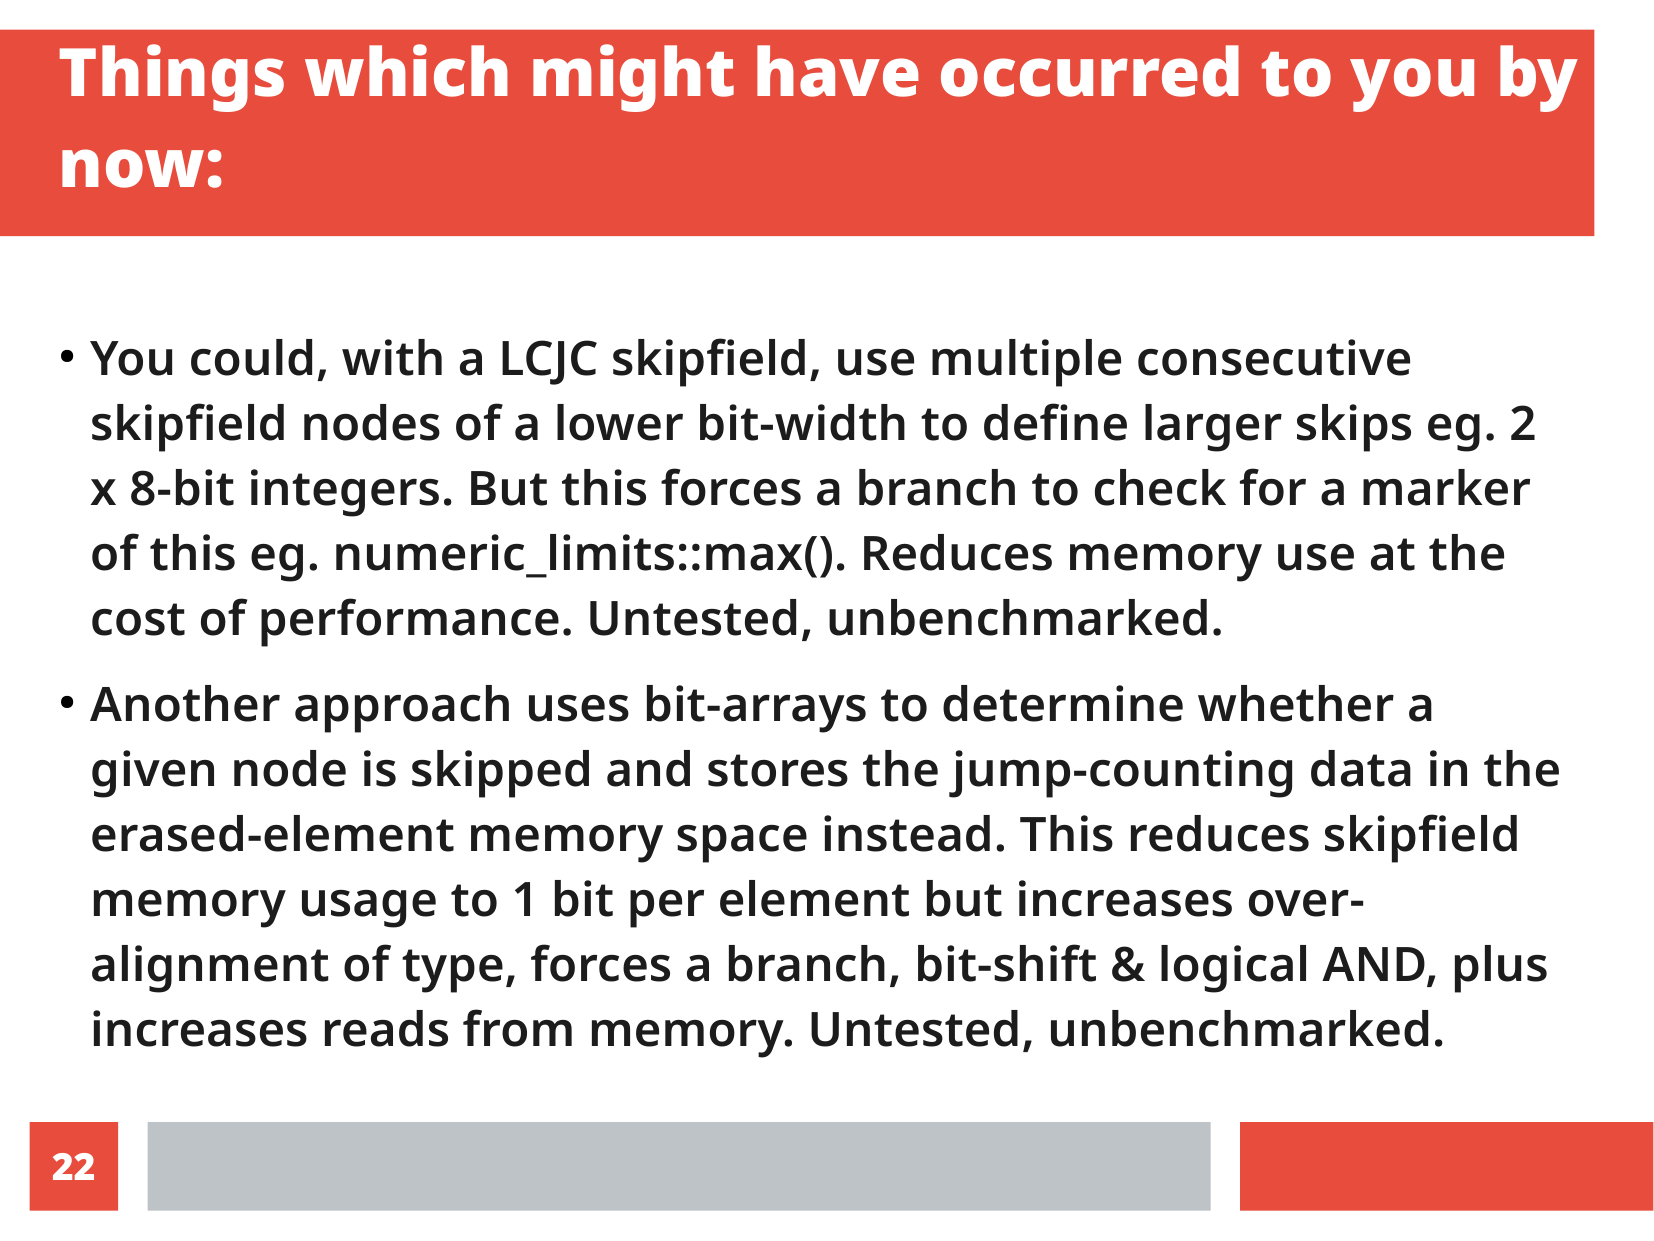

# Things which might have occurred to you by now:
You could, with a LCJC skipfield, use multiple consecutive skipfield nodes of a lower bit-width to define larger skips eg. 2 x 8-bit integers. But this forces a branch to check for a marker of this eg. numeric_limits::max(). Reduces memory use at the cost of performance. Untested, unbenchmarked.
Another approach uses bit-arrays to determine whether a given node is skipped and stores the jump-counting data in the erased-element memory space instead. This reduces skipfield memory usage to 1 bit per element but increases over-alignment of type, forces a branch, bit-shift & logical AND, plus increases reads from memory. Untested, unbenchmarked.
22